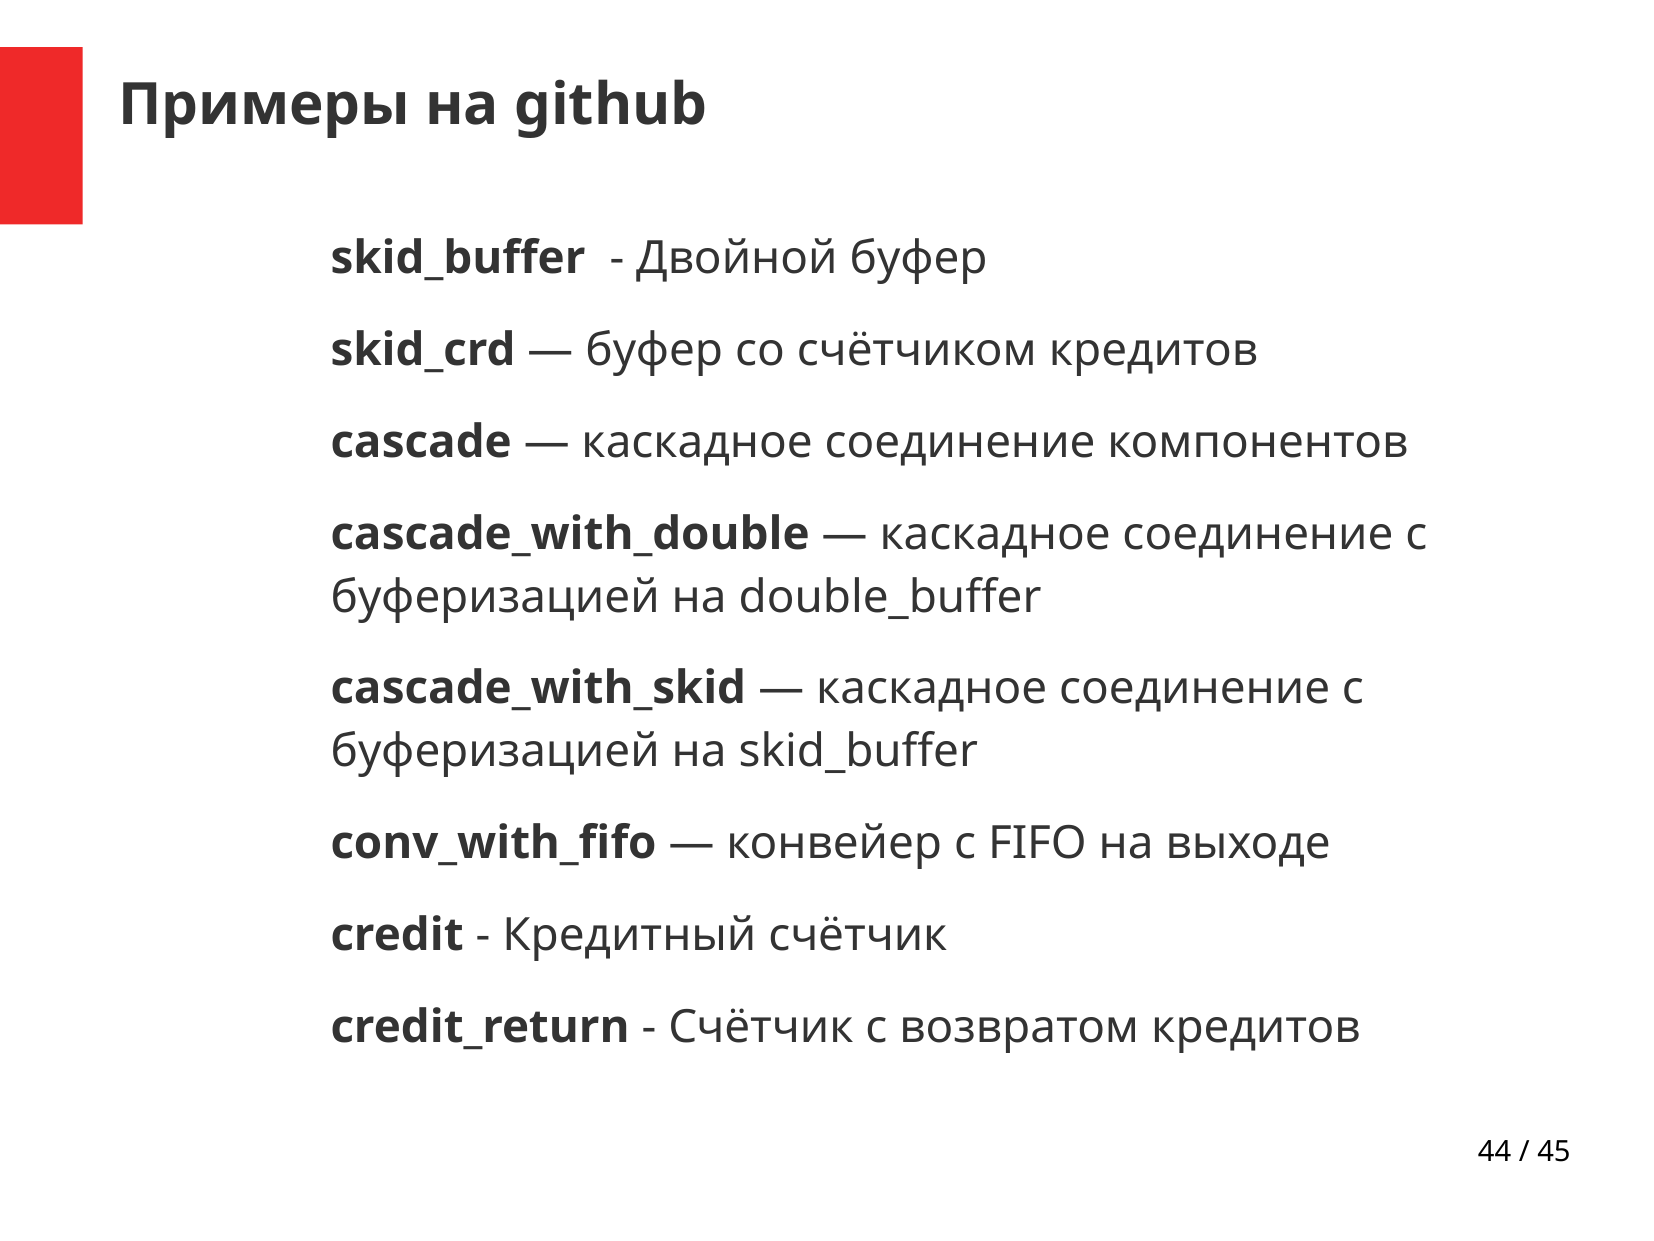

# Примеры на github
skid_buffer - Двойной буфер
skid_crd — буфер со счётчиком кредитов
cascade — каскадное соединение компонентов
cascade_with_double — каскадное соединение с буферизацией на double_buffer
cascade_with_skid — каскадное соединение с буферизацией на skid_buffer
conv_with_fifo — конвейер с FIFO на выходе
credit - Кредитный счётчик
credit_return - Счётчик с возвратом кредитов
44